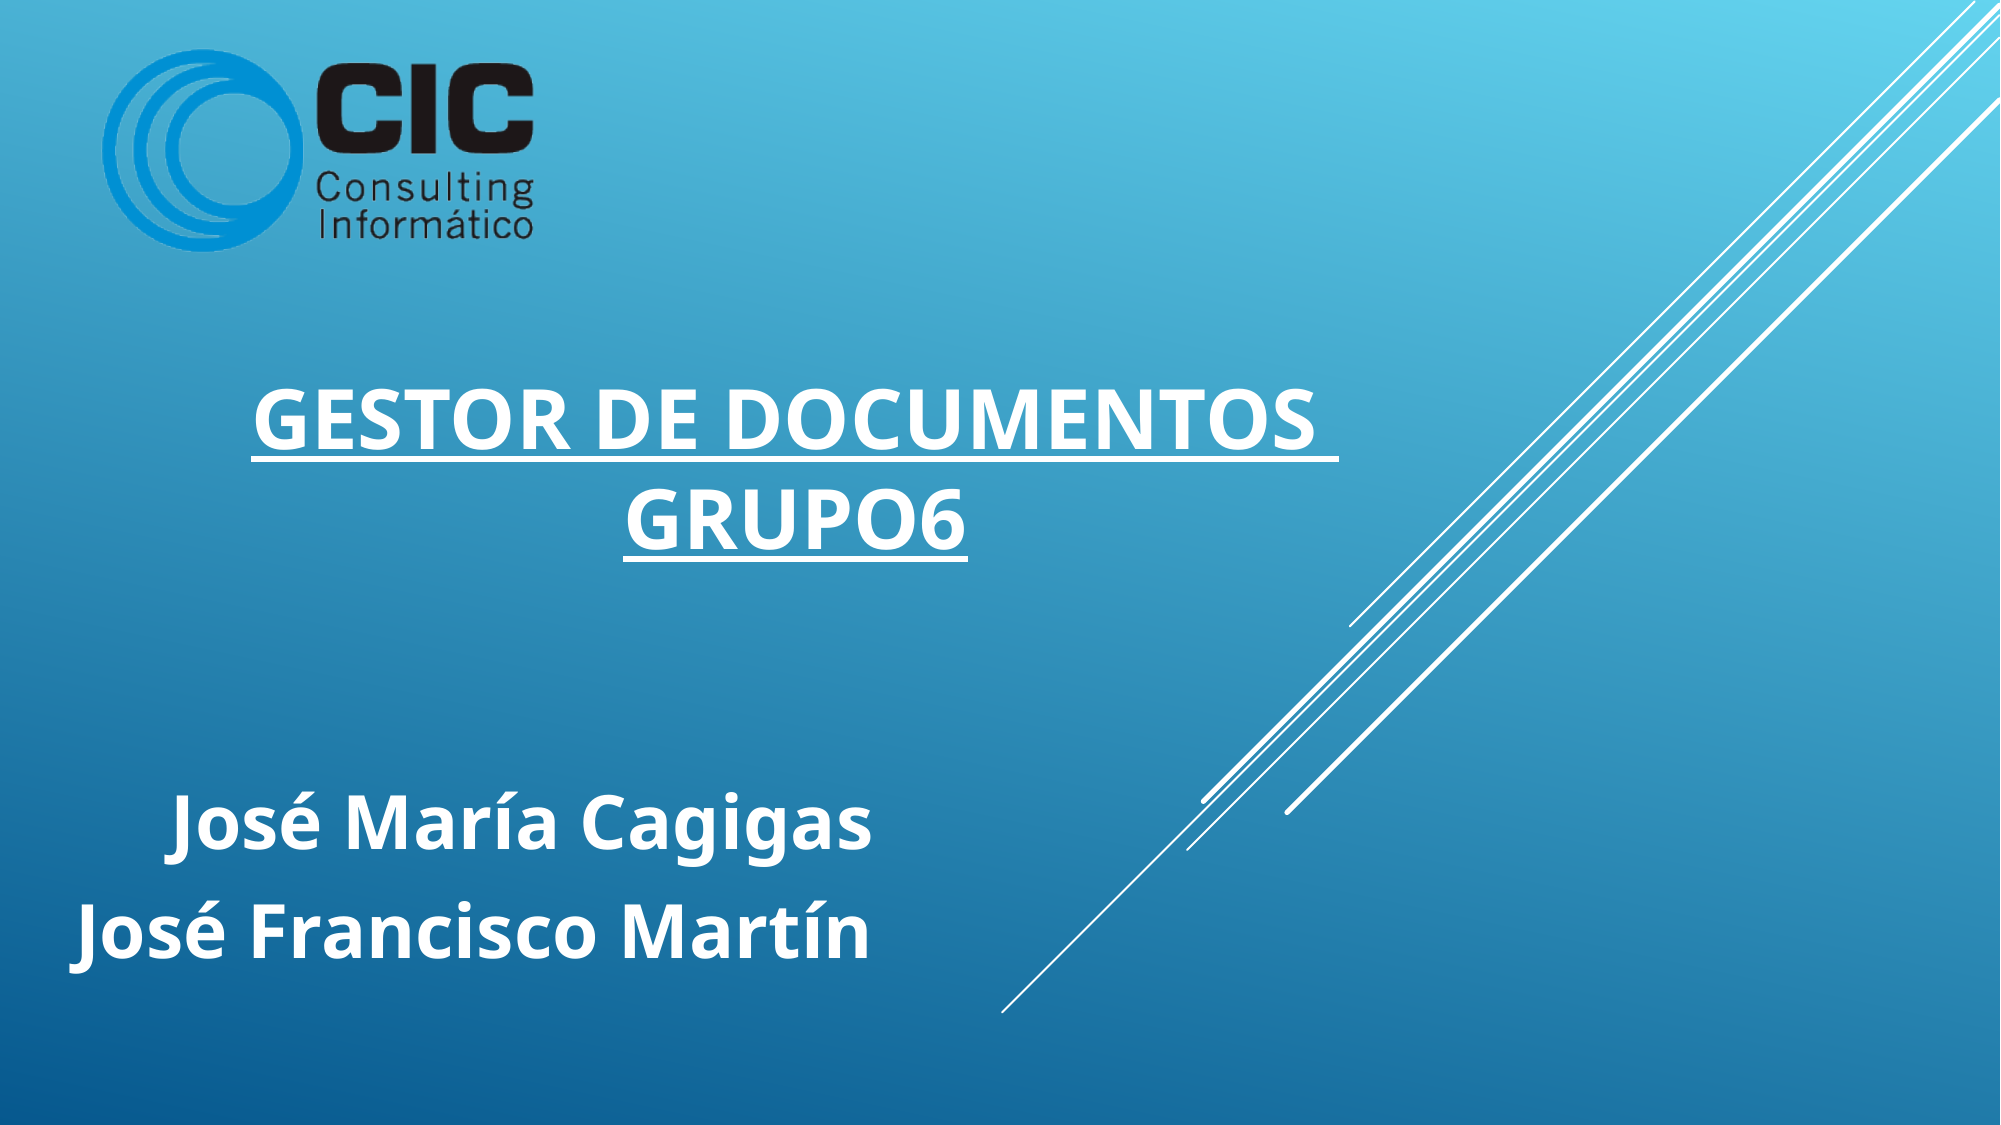

# Gestor de Documentos grupo6
José María Cagigas
José Francisco Martín